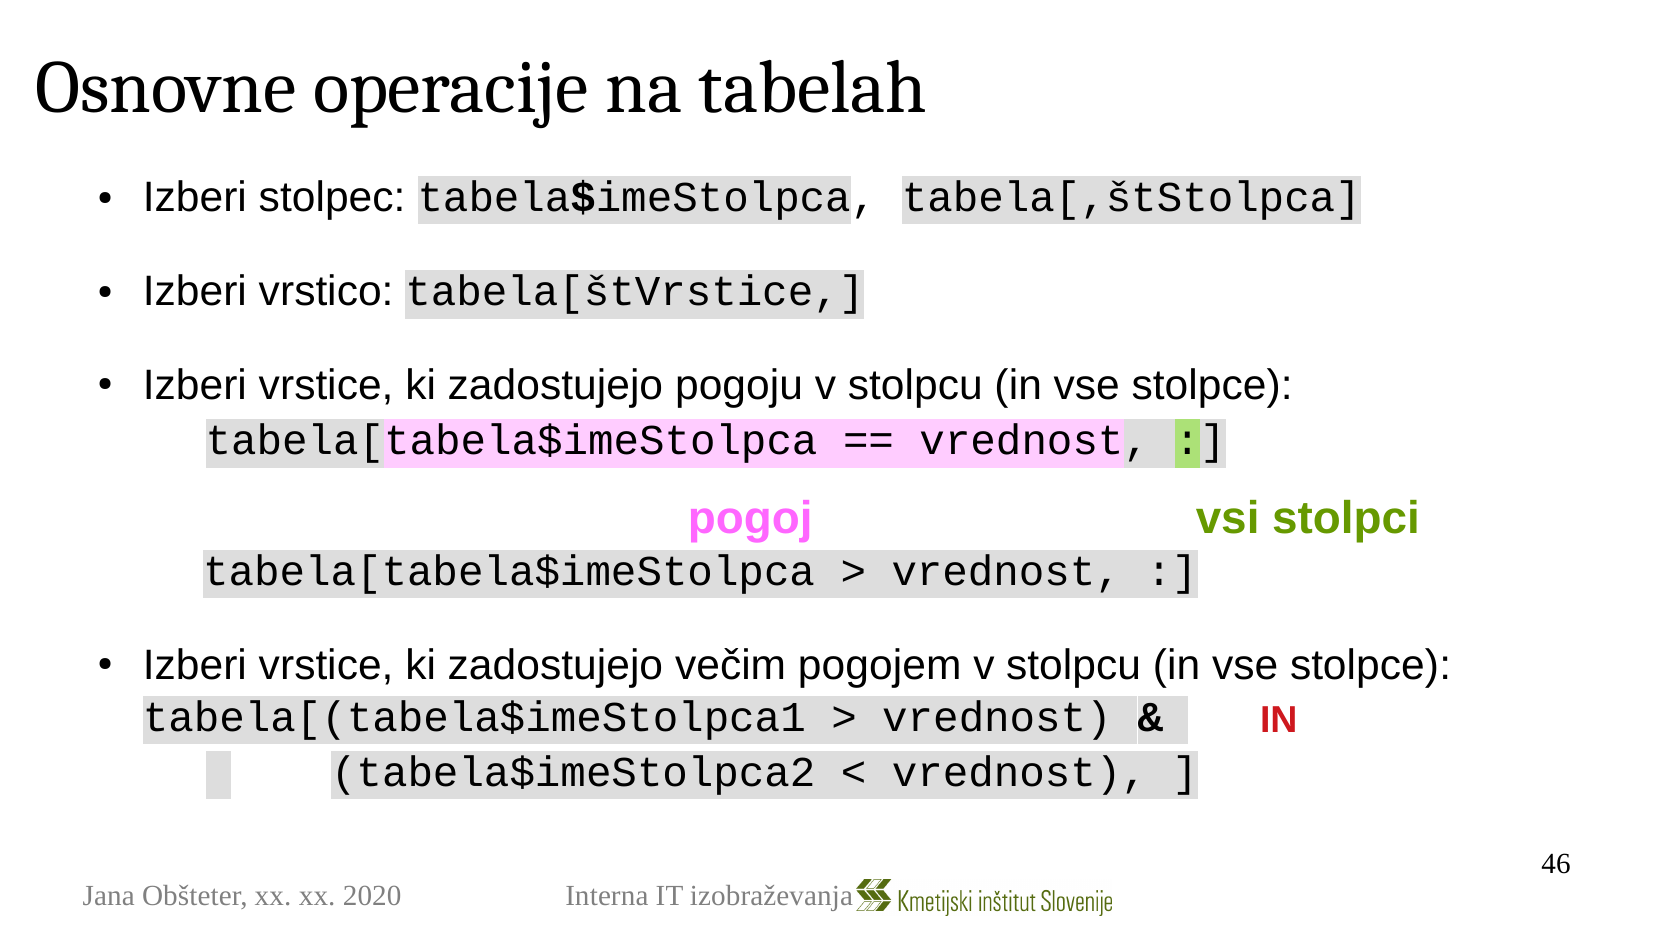

# Osnovne operacije na tabelah
Izberi stolpec: tabela$imeStolpca, tabela[,štStolpca]
Izberi vrstico: tabela[štVrstice,]
Izberi vrstice, ki zadostujejo pogoju v stolpcu (in vse stolpce):
	tabela[tabela$imeStolpca == vrednost, :]
tabela[tabela$imeStolpca > vrednost, :]
Izberi vrstice, ki zadostujejo večim pogojem v stolpcu (in vse stolpce):
tabela[(tabela$imeStolpca1 > vrednost) &
					 												(tabela$imeStolpca2 < vrednost), ]
pogoj
vsi stolpci
IN
46